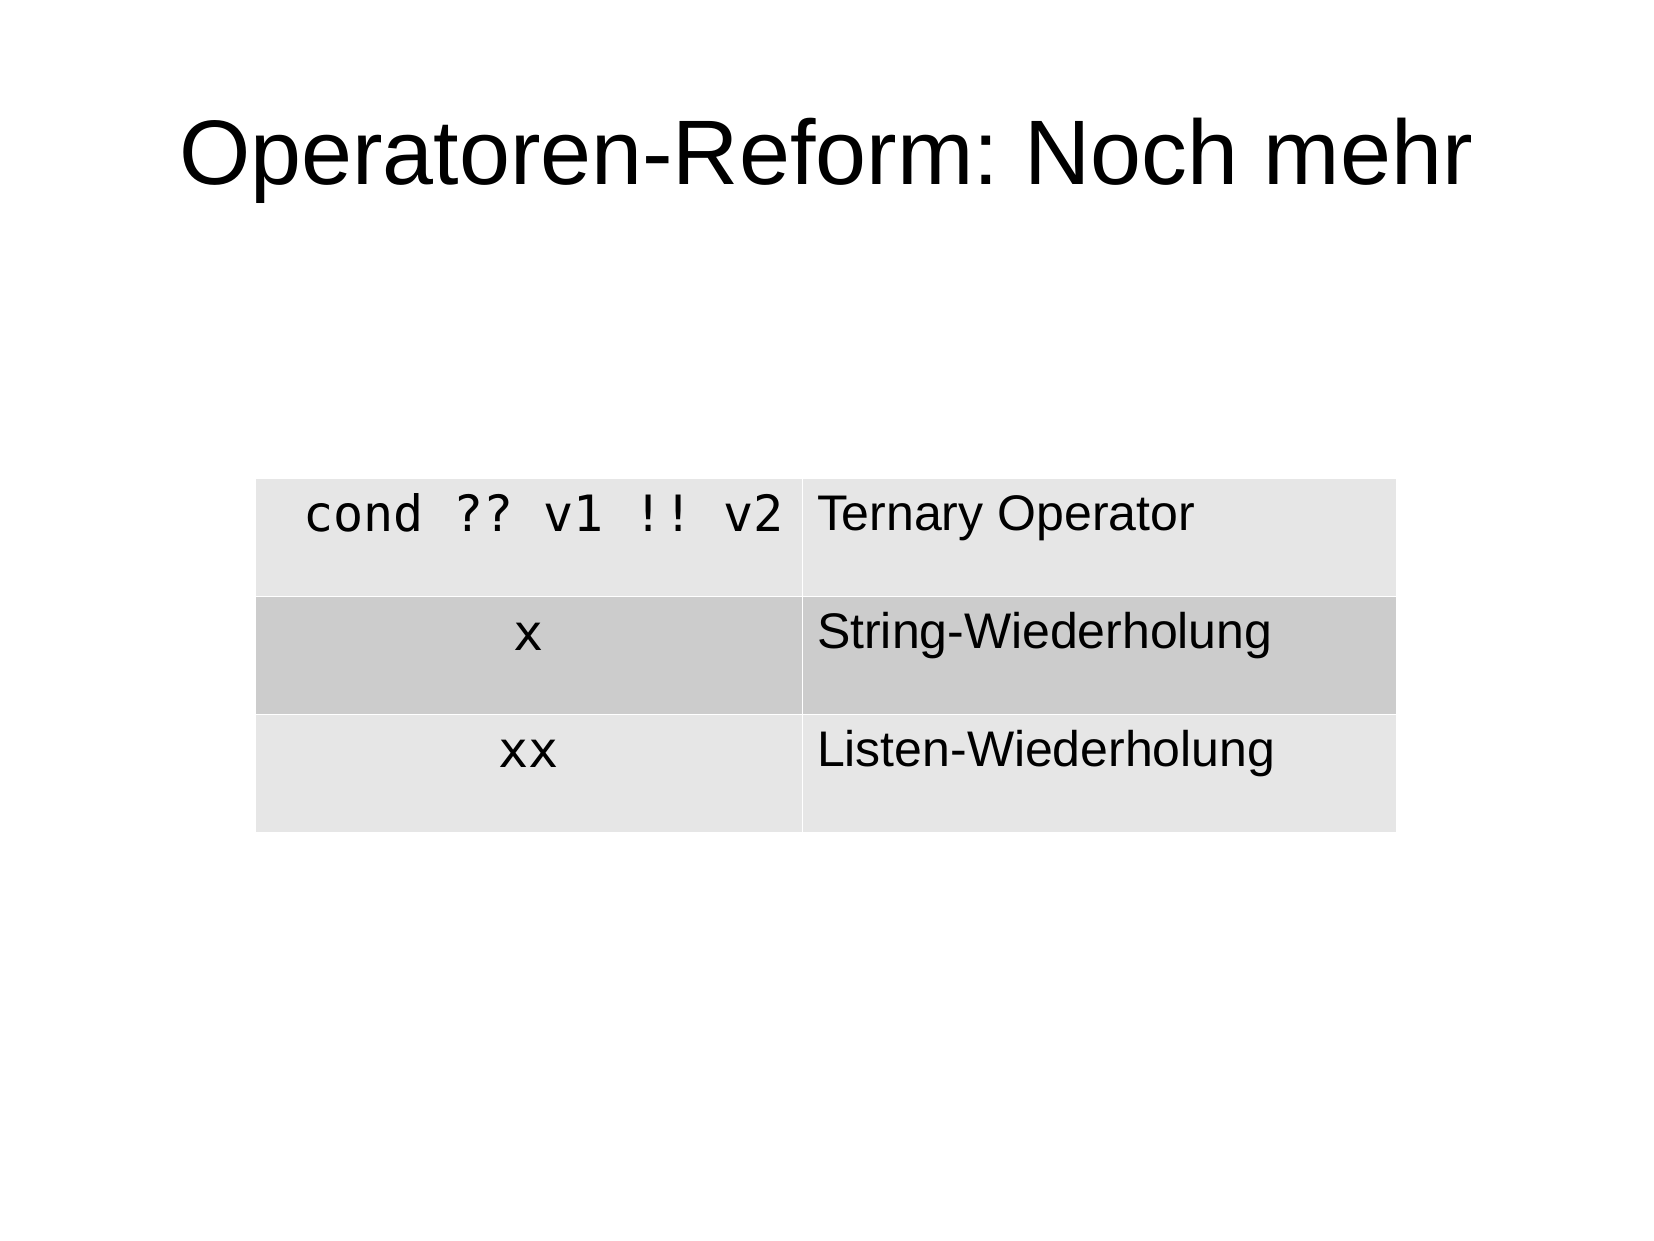

# Operatoren-Reform: Noch mehr
| cond ?? v1 !! v2 | Ternary Operator |
| --- | --- |
| x | String-Wiederholung |
| xx | Listen-Wiederholung |